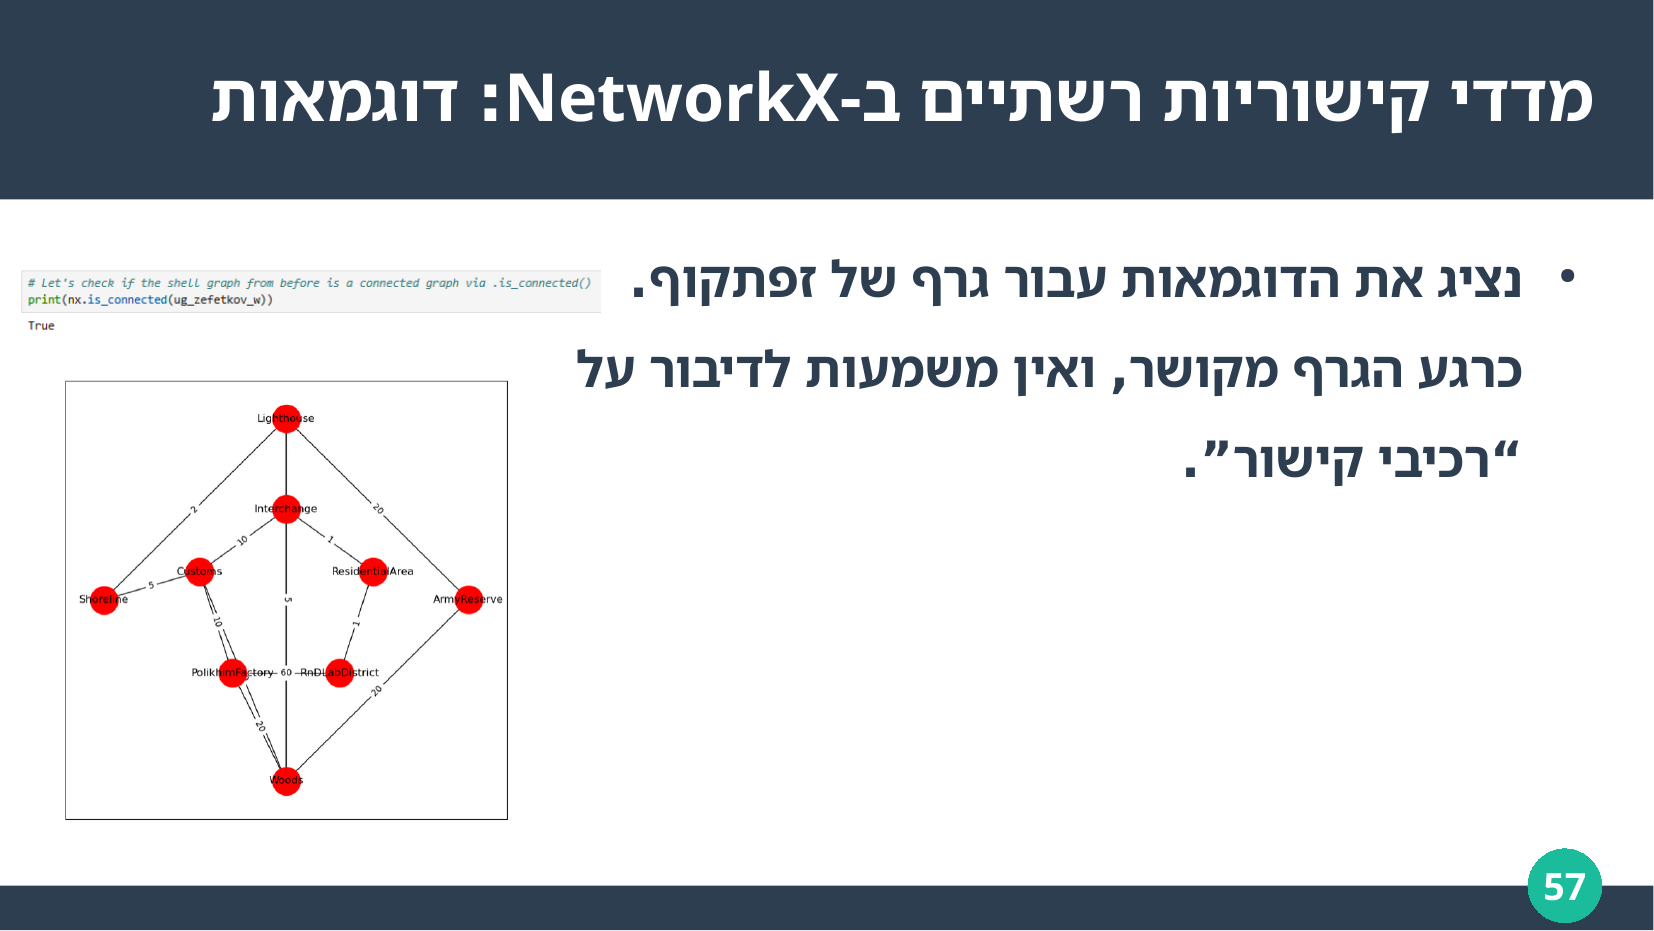

# מדדי קישוריות רשתיים ב-NetworkX: דוגמאות
נציג את הדוגמאות עבור גרף של זפתקוף.
כרגע הגרף מקושר, ואין משמעות לדיבור על
“רכיבי קישור”.
57